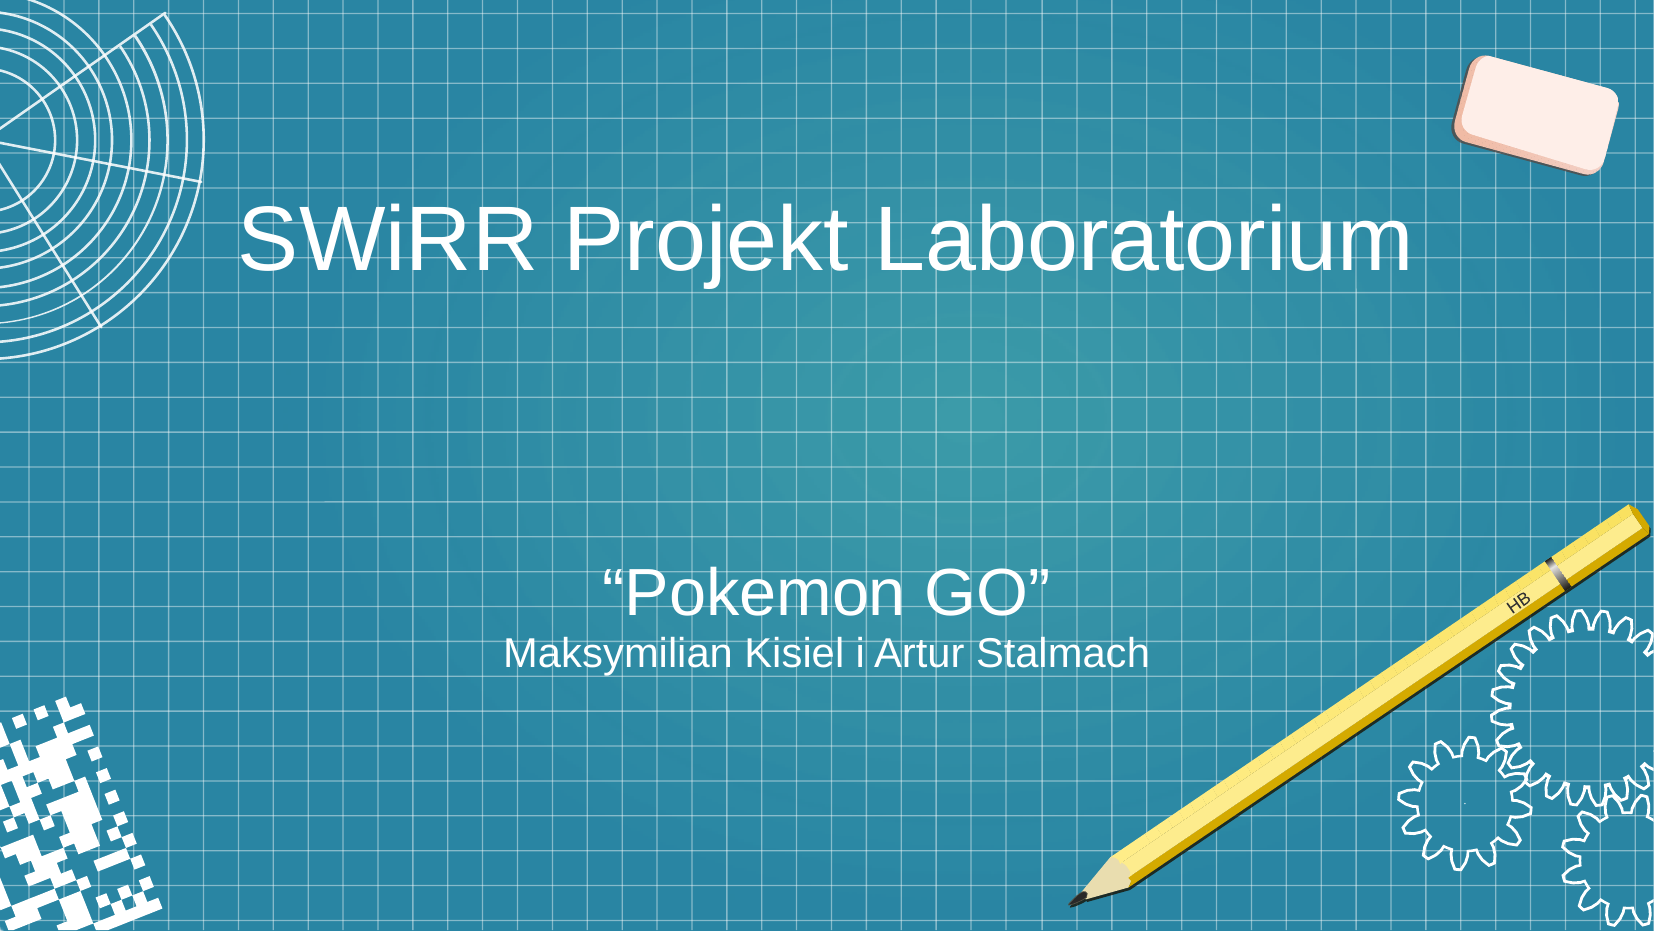

# SWiRR Projekt Laboratorium
“Pokemon GO”
Maksymilian Kisiel i Artur Stalmach